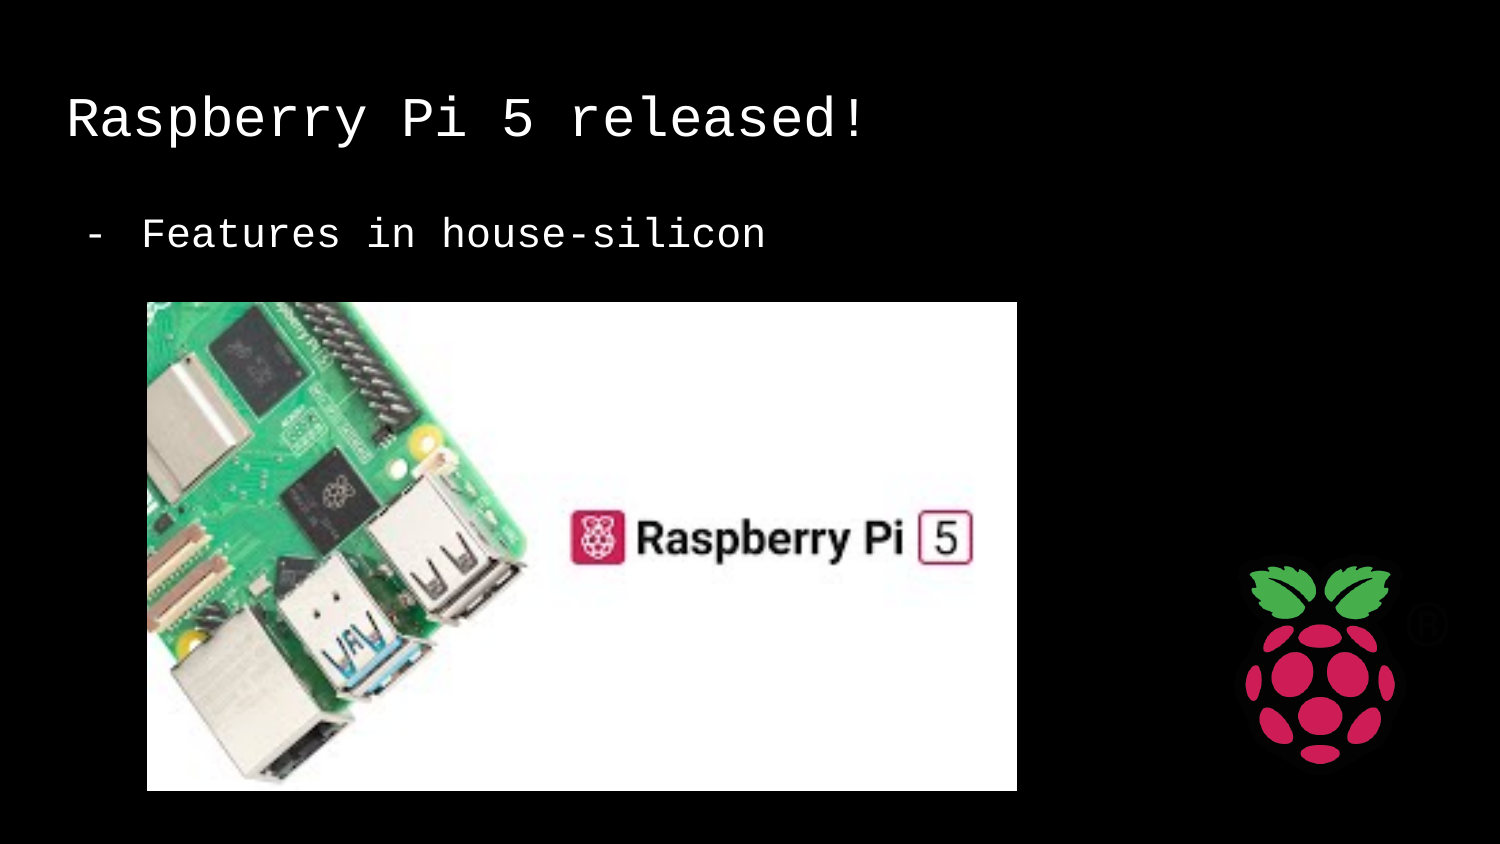

# Raspberry Pi 5 released!
Features in house-silicon